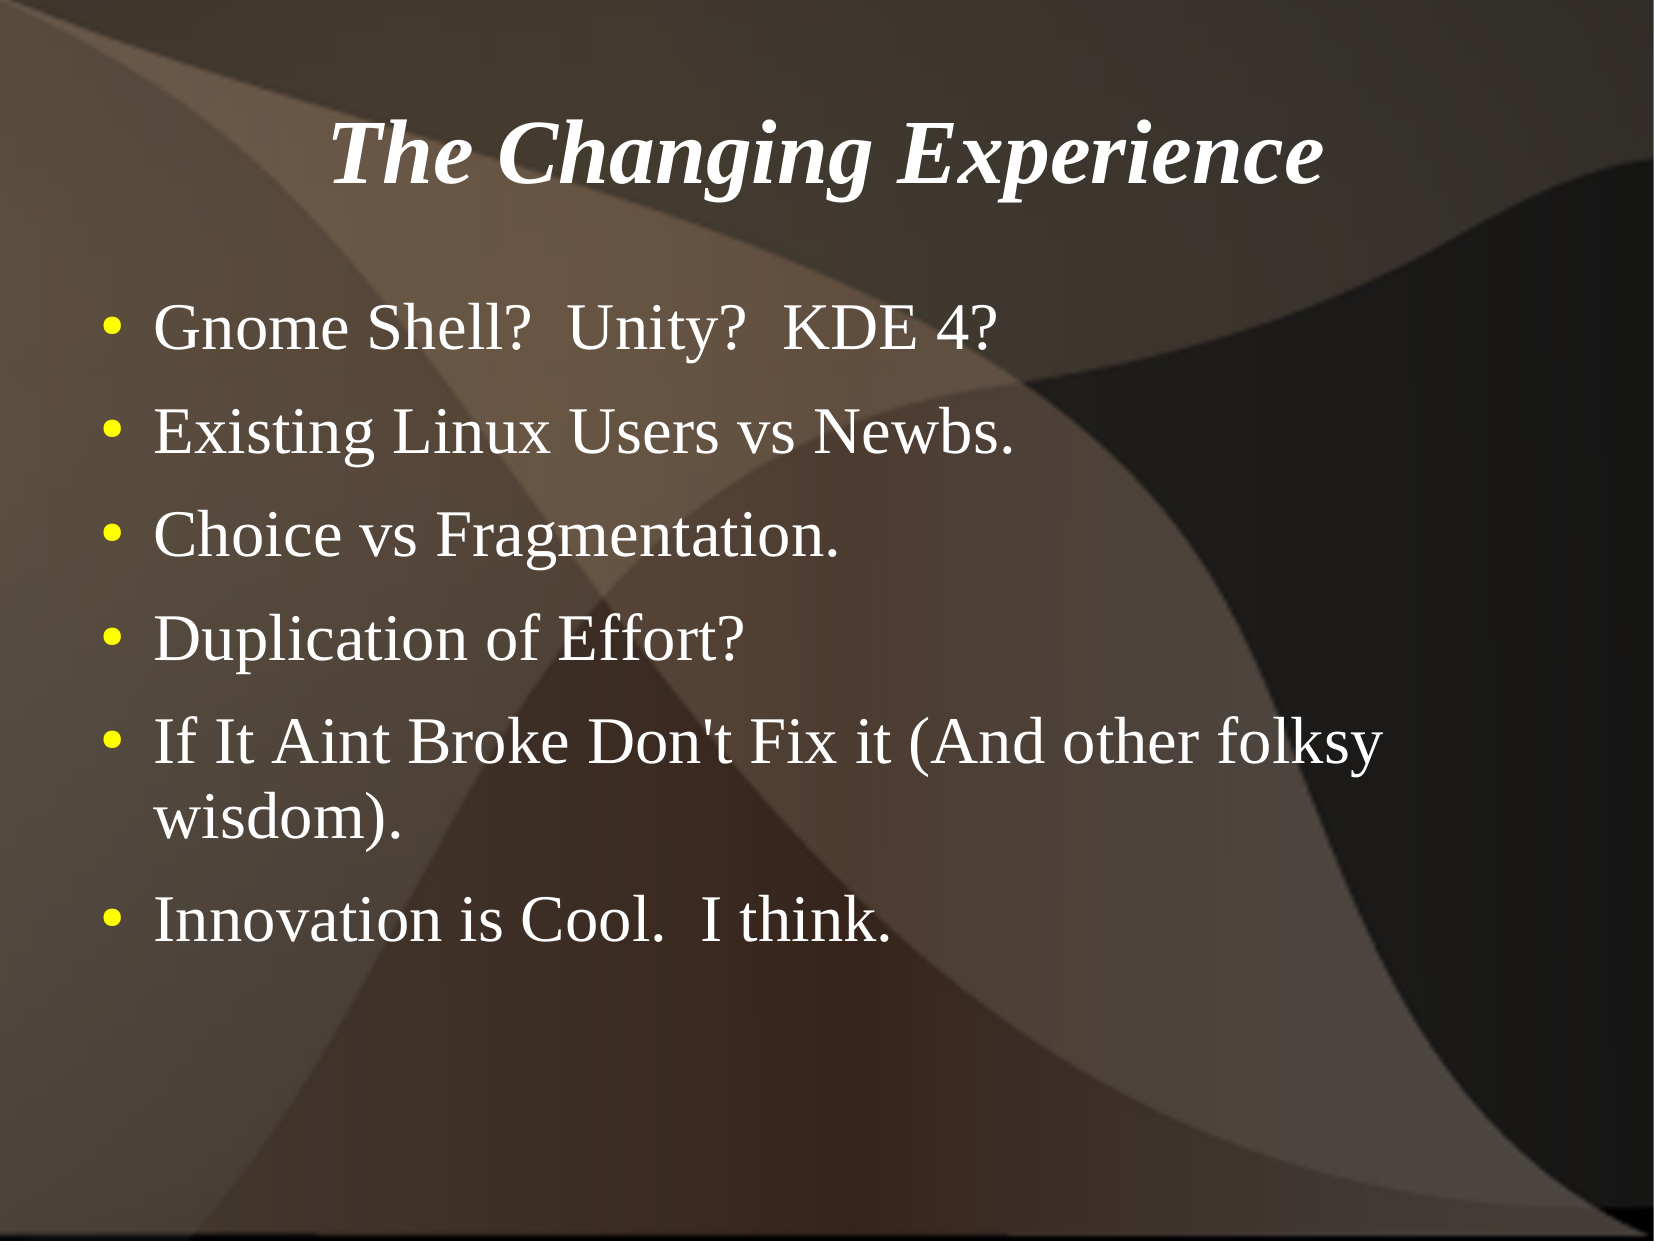

# The Changing Experience
Gnome Shell? Unity? KDE 4?
Existing Linux Users vs Newbs.
Choice vs Fragmentation.
Duplication of Effort?
If It Aint Broke Don't Fix it (And other folksy wisdom).
Innovation is Cool. I think.